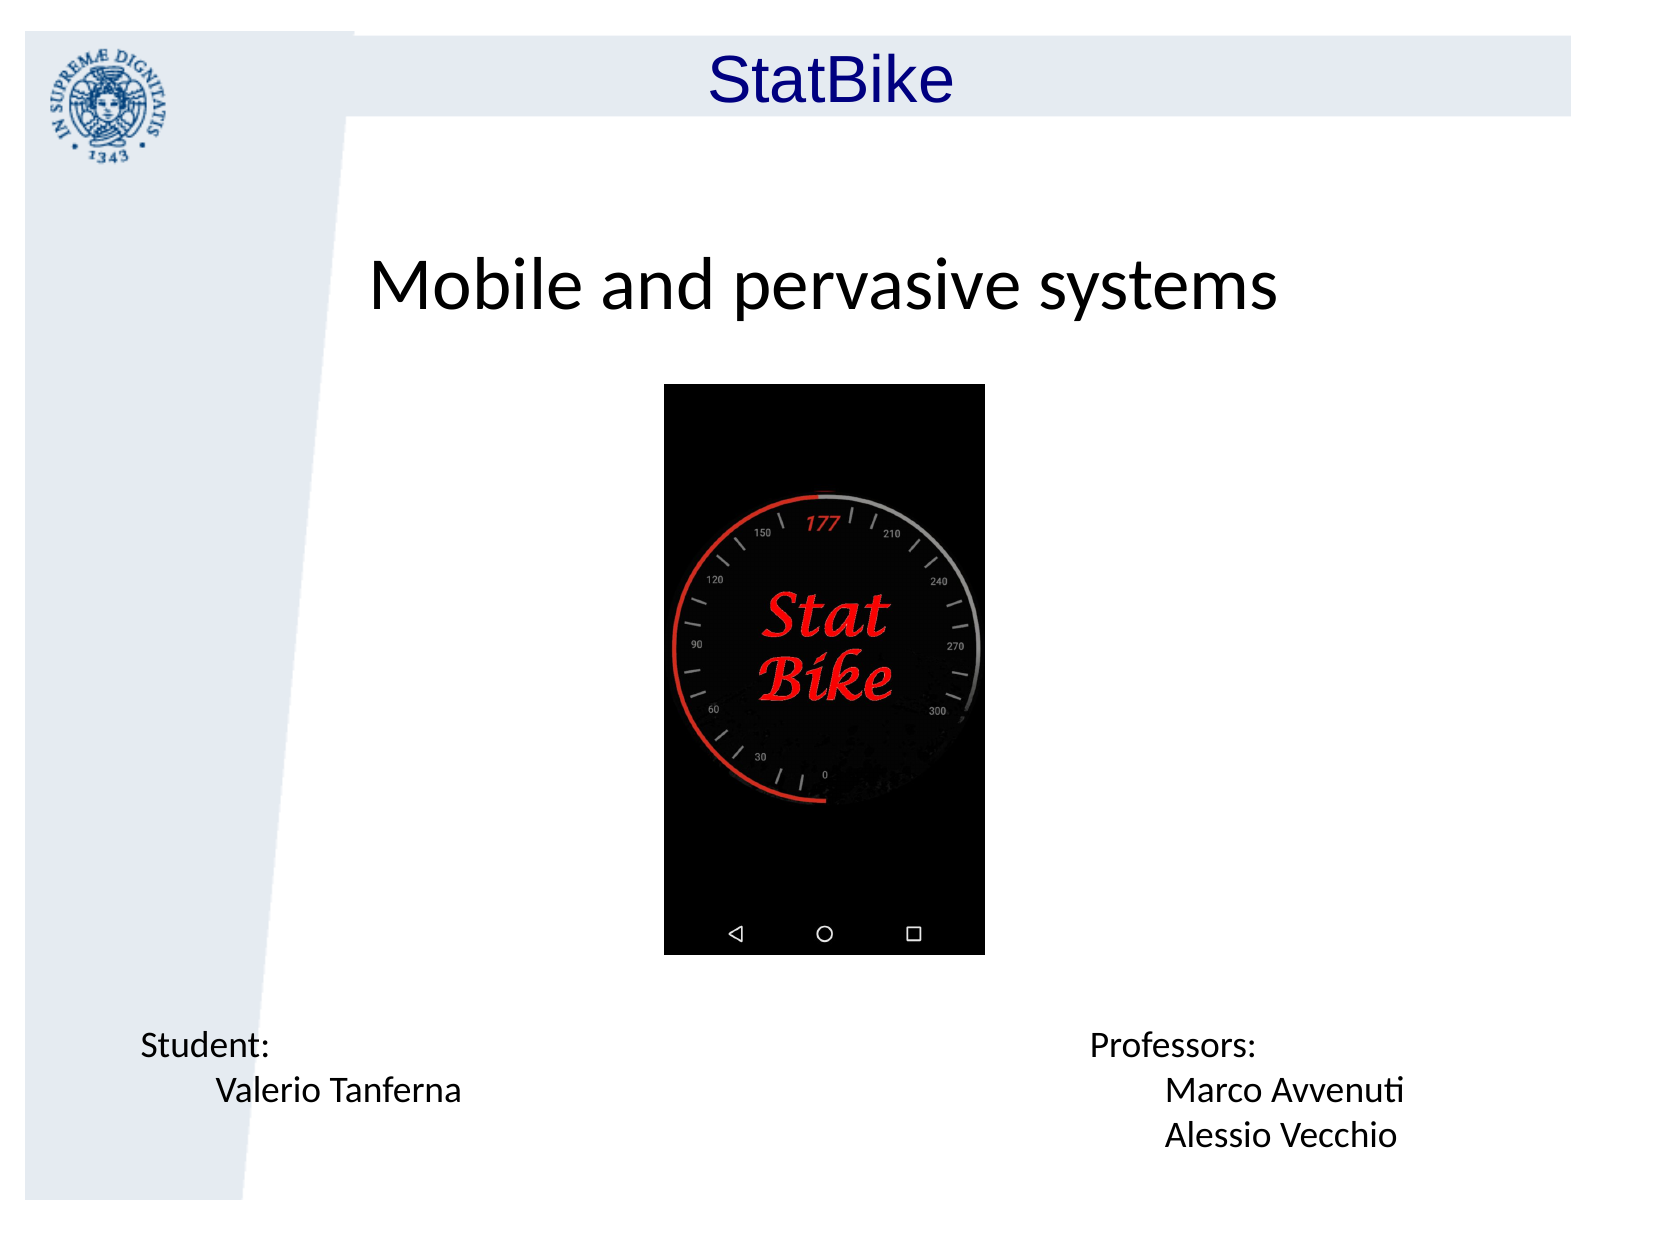

# StatBike
Mobile and pervasive systems
Student:
	Valerio Tanferna
Professors:
	Marco Avvenuti
	Alessio Vecchio